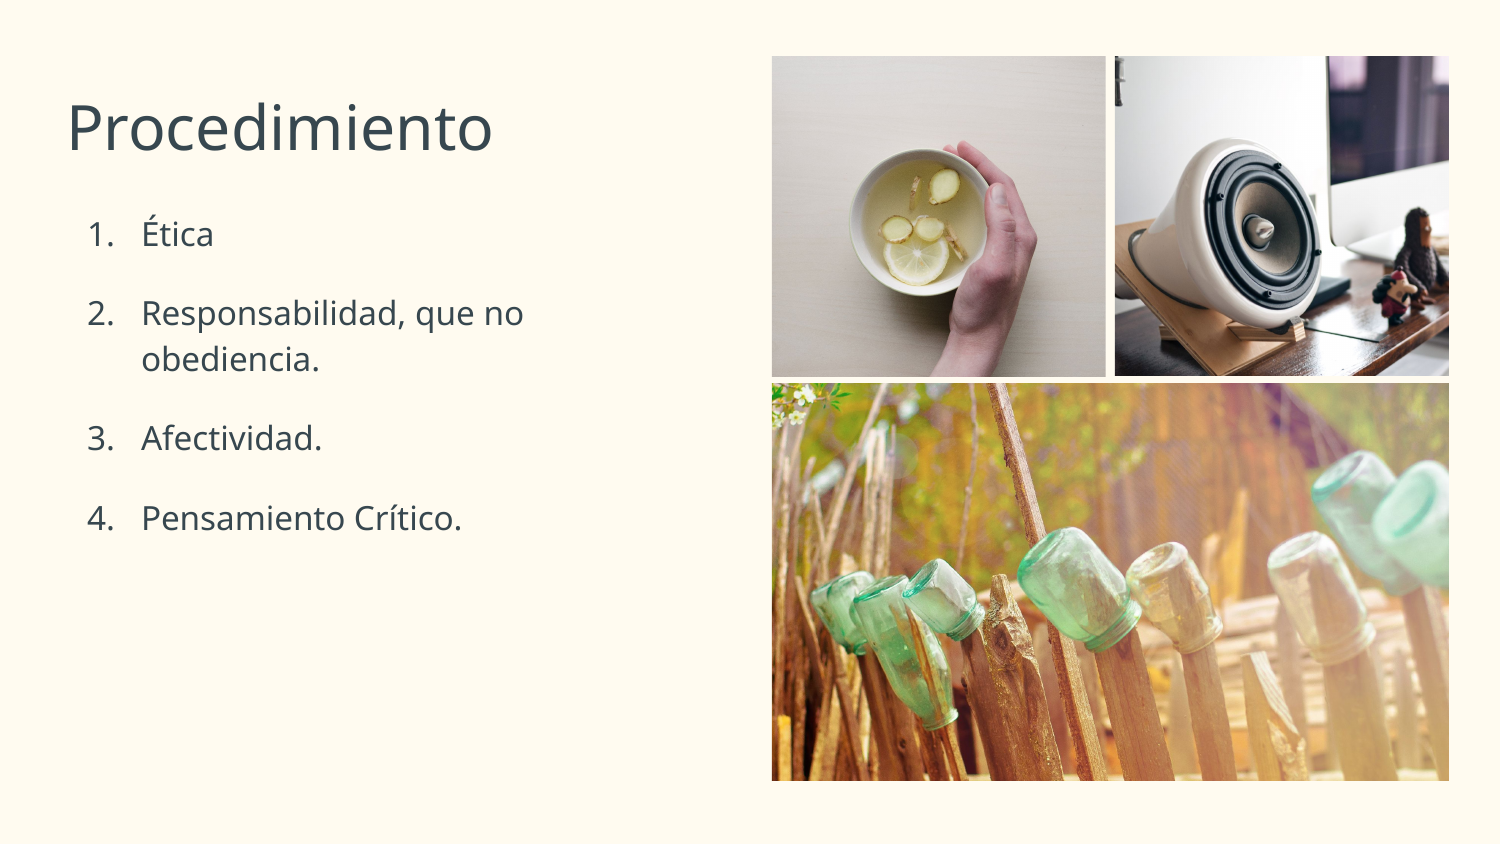

# Procedimiento
Ética
Responsabilidad, que no obediencia.
Afectividad.
Pensamiento Crítico.